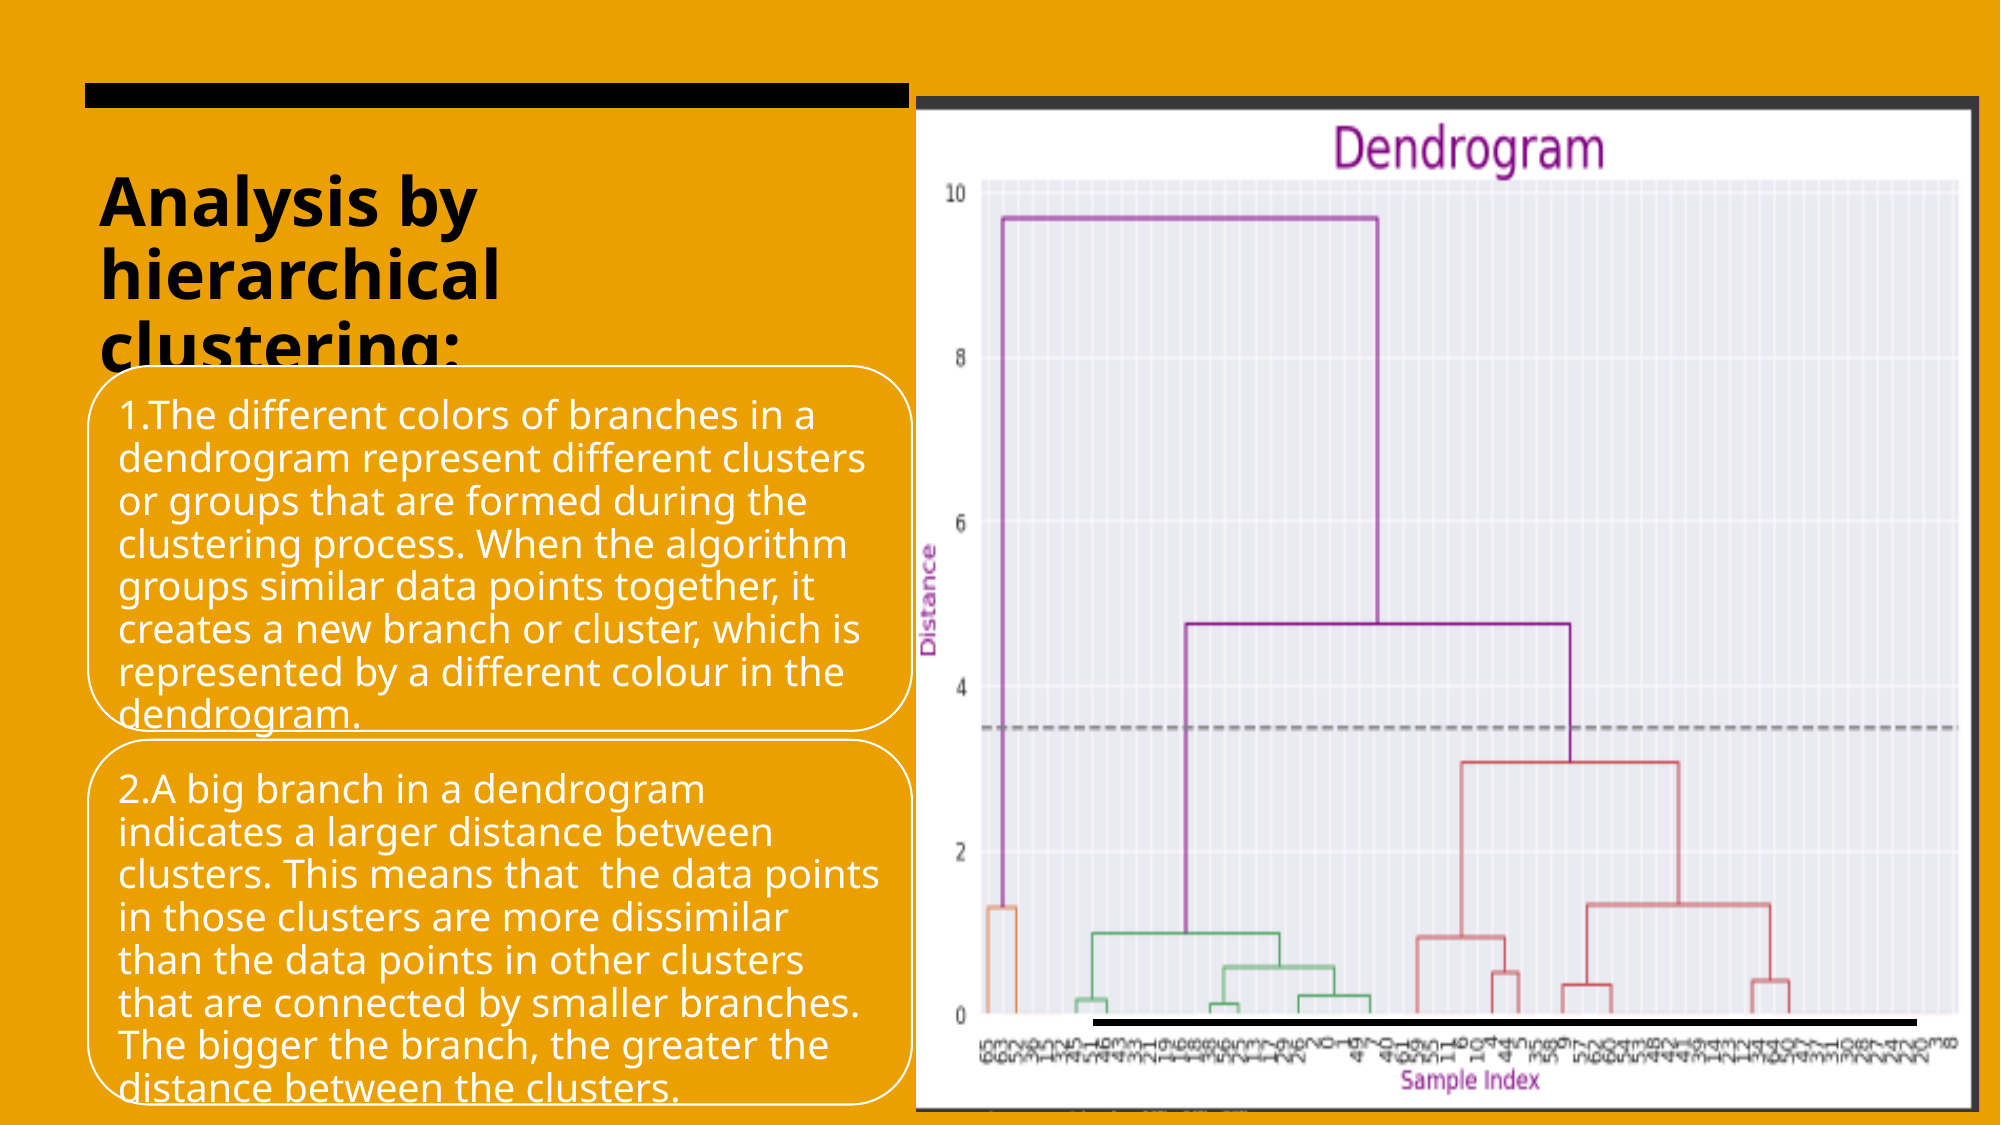

# Analysis by hierarchical  clustering:
1.The different colors of branches in a dendrogram represent different clusters or groups that are formed during the clustering process. When the algorithm groups similar data points together, it creates a new branch or cluster, which is represented by a different colour in the dendrogram.
2.A big branch in a dendrogram indicates a larger distance between clusters. This means that  the data points in those clusters are more dissimilar than the data points in other clusters that are connected by smaller branches. The bigger the branch, the greater the distance between the clusters.